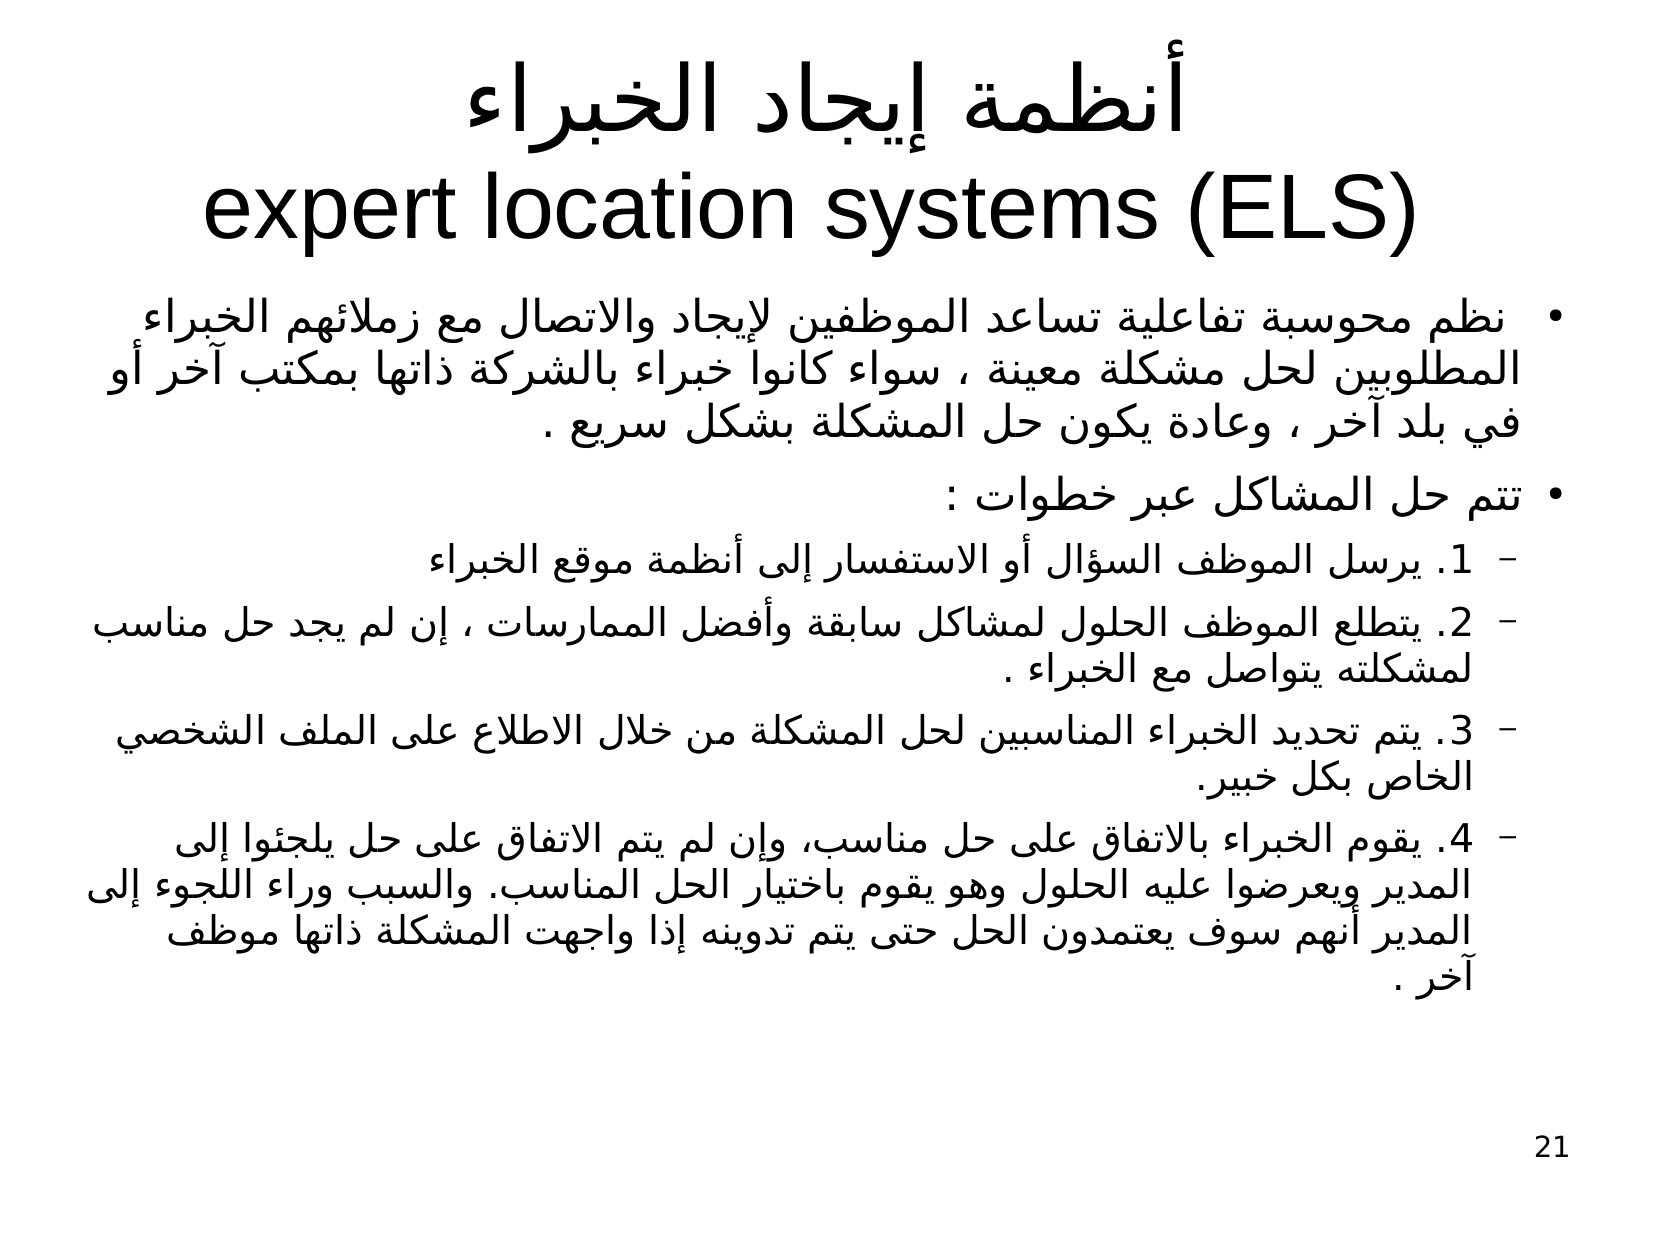

# أنظمة إيجاد الخبراء expert location systems (ELS)
 نظم محوسبة تفاعلية تساعد الموظفين لإيجاد والاتصال مع زملائهم الخبراء المطلوبين لحل مشكلة معينة ، سواء كانوا خبراء بالشركة ذاتها بمكتب آخر أو في بلد آخر ، وعادة يكون حل المشكلة بشكل سريع .
تتم حل المشاكل عبر خطوات :
1. يرسل الموظف السؤال أو الاستفسار إلى أنظمة موقع الخبراء
2. يتطلع الموظف الحلول لمشاكل سابقة وأفضل الممارسات ، إن لم يجد حل مناسب لمشكلته يتواصل مع الخبراء .
3. يتم تحديد الخبراء المناسبين لحل المشكلة من خلال الاطلاع على الملف الشخصي الخاص بكل خبير.
4. يقوم الخبراء بالاتفاق على حل مناسب، وإن لم يتم الاتفاق على حل يلجئوا إلى المدير ويعرضوا عليه الحلول وهو يقوم باختيار الحل المناسب. والسبب وراء اللجوء إلى المدير أنهم سوف يعتمدون الحل حتى يتم تدوينه إذا واجهت المشكلة ذاتها موظف آخر .
21